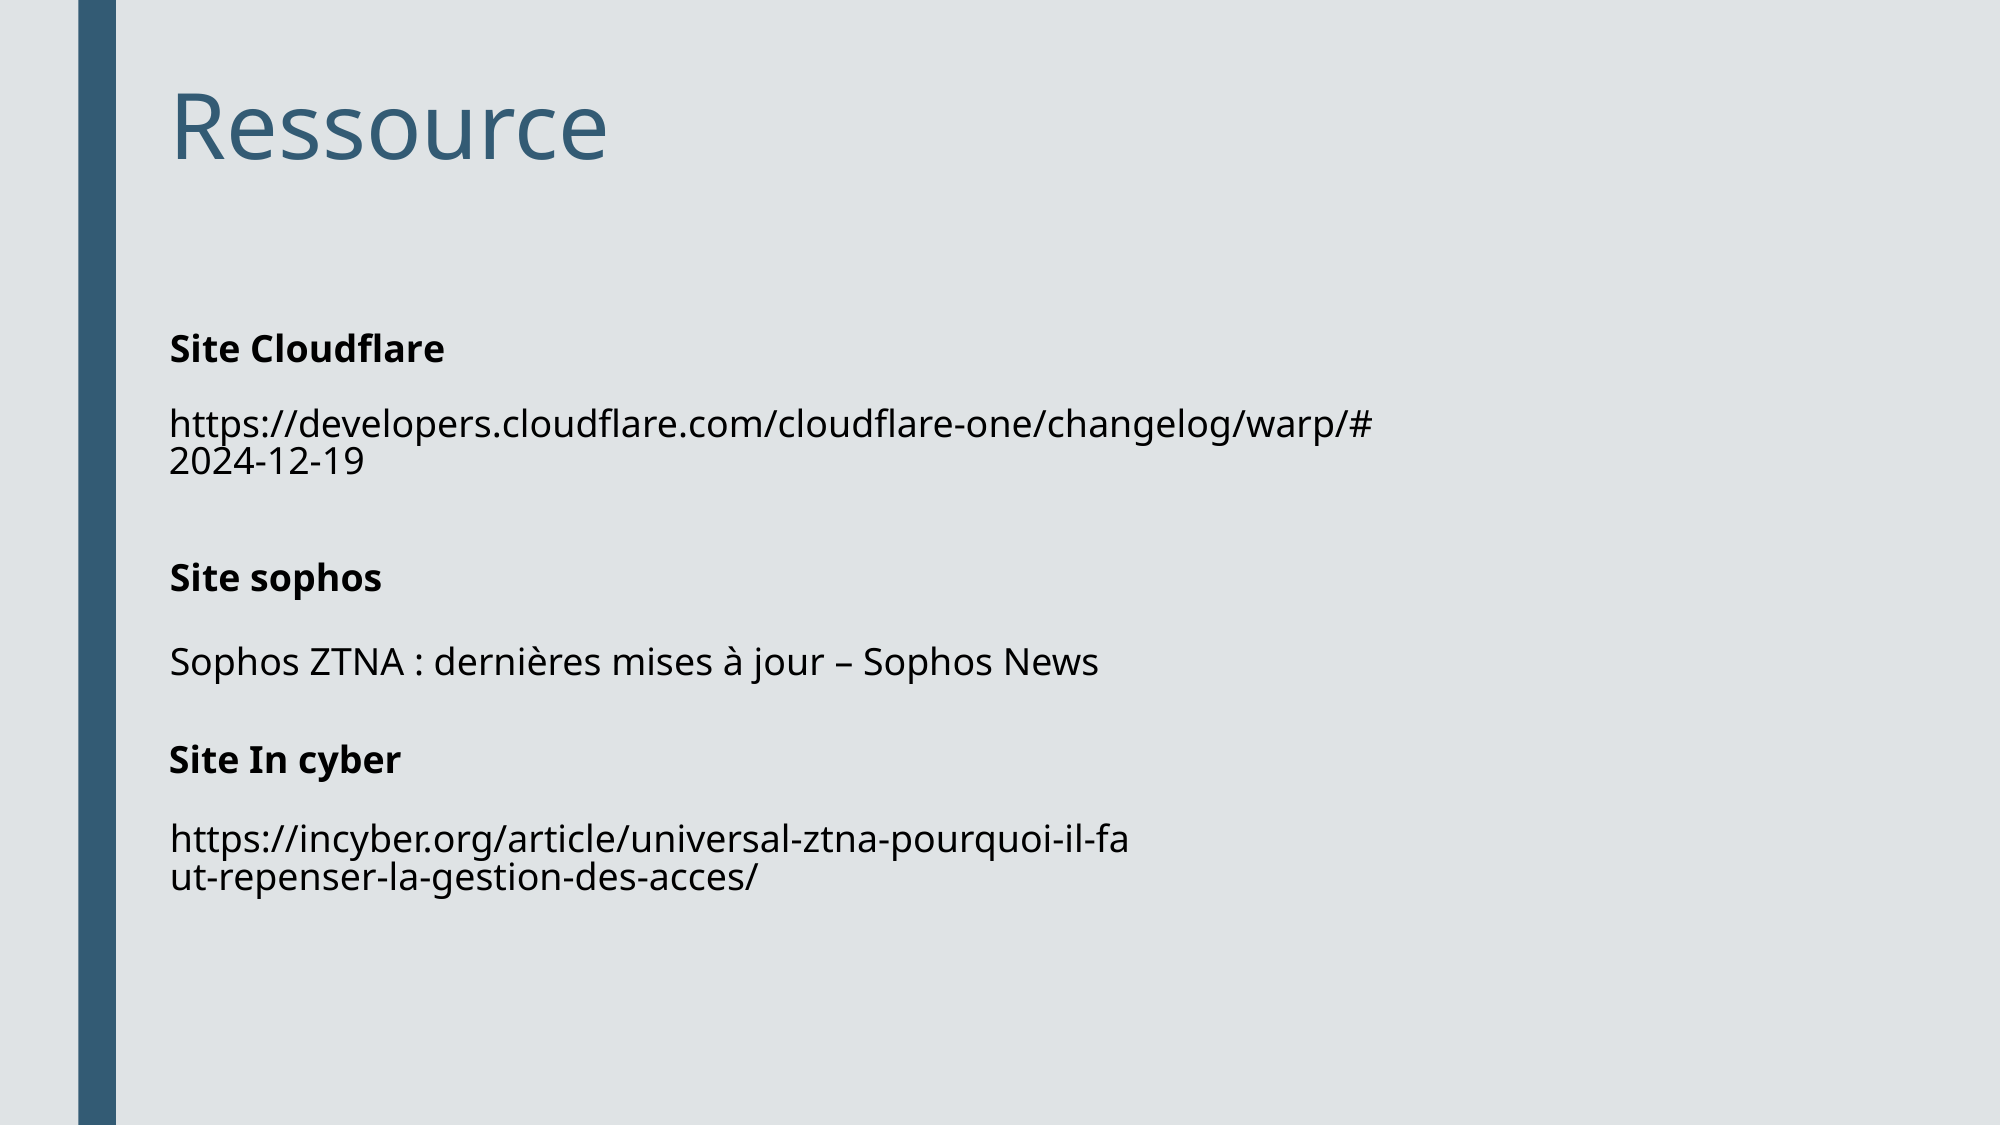

# Ressource
Site Cloudflare
https://developers.cloudflare.com/cloudflare-one/changelog/warp/#2024-12-19
Site sophos
Sophos ZTNA : dernières mises à jour – Sophos News
Site In cyber
https://incyber.org/article/universal-ztna-pourquoi-il-faut-repenser-la-gestion-des-acces/